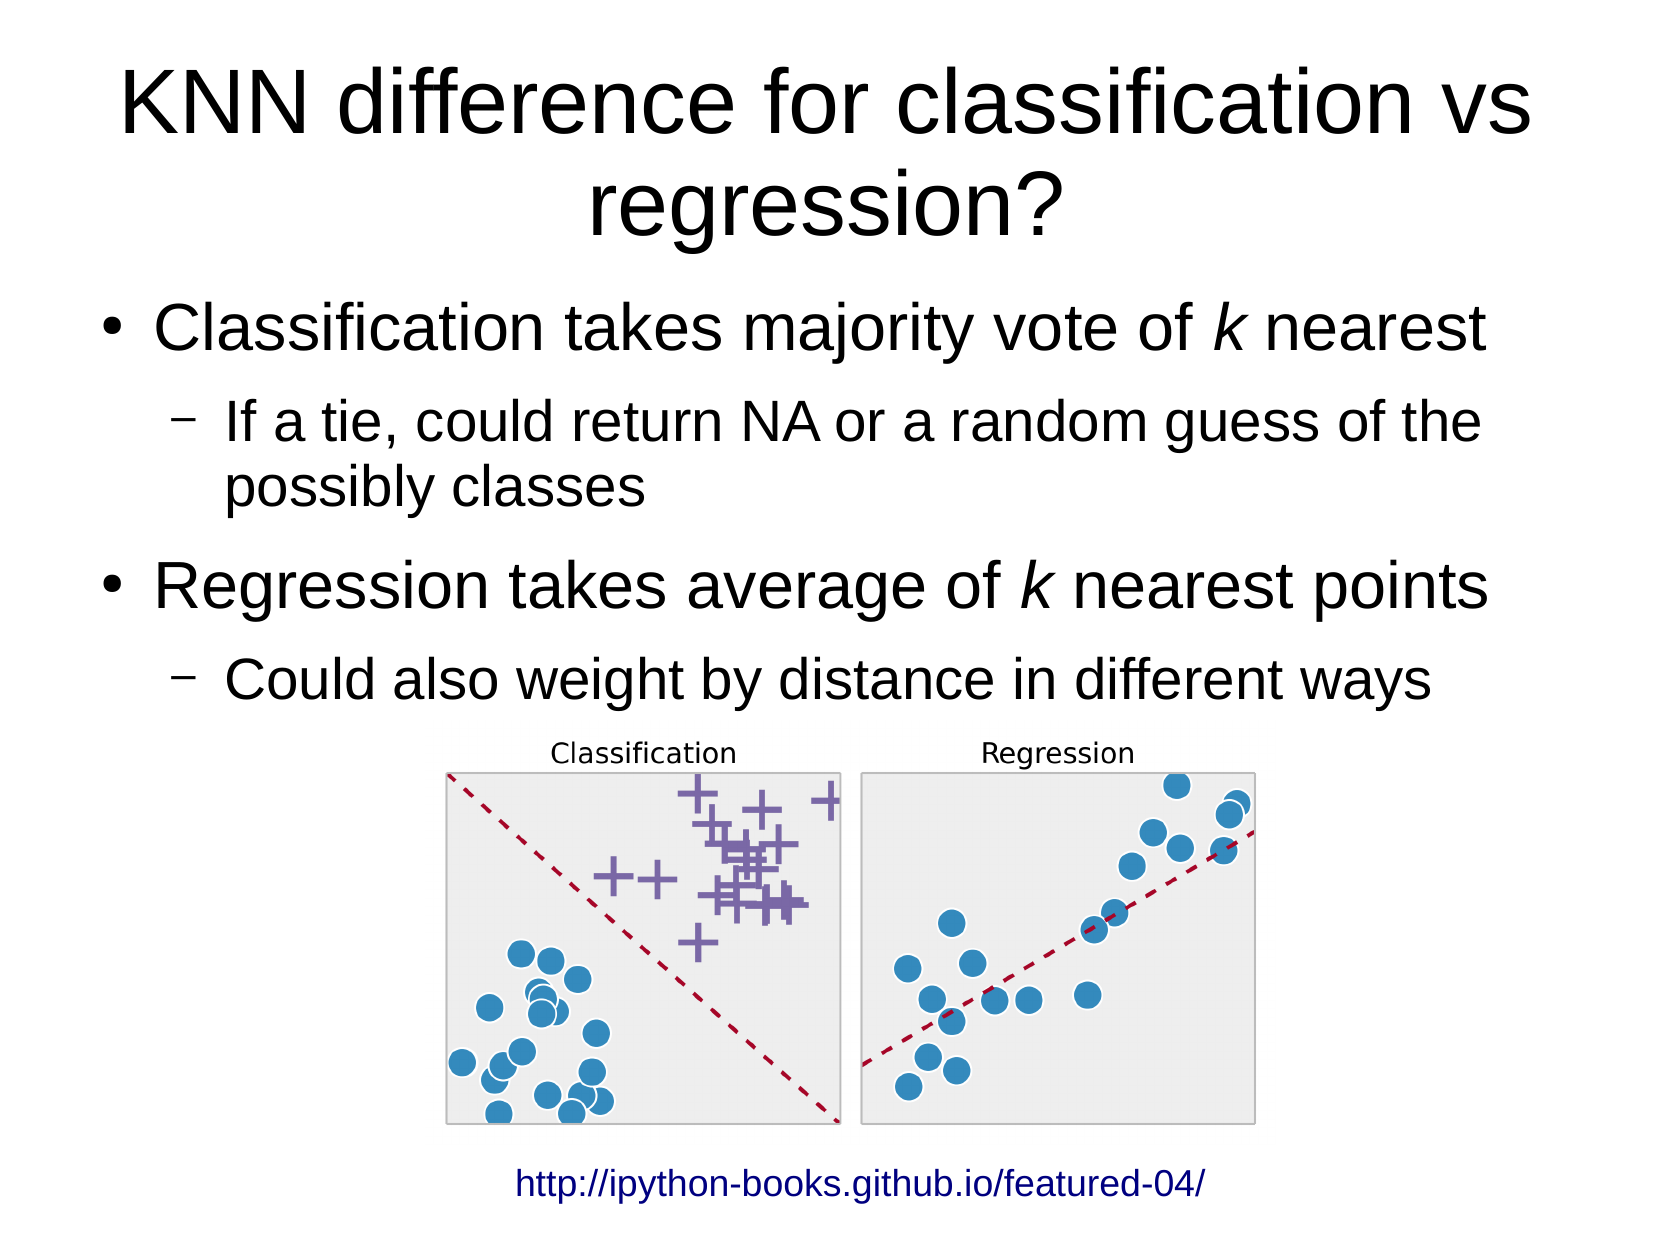

# KNN difference for classification vs regression?
Classification takes majority vote of k nearest
If a tie, could return NA or a random guess of the possibly classes
Regression takes average of k nearest points
Could also weight by distance in different ways
http://ipython-books.github.io/featured-04/